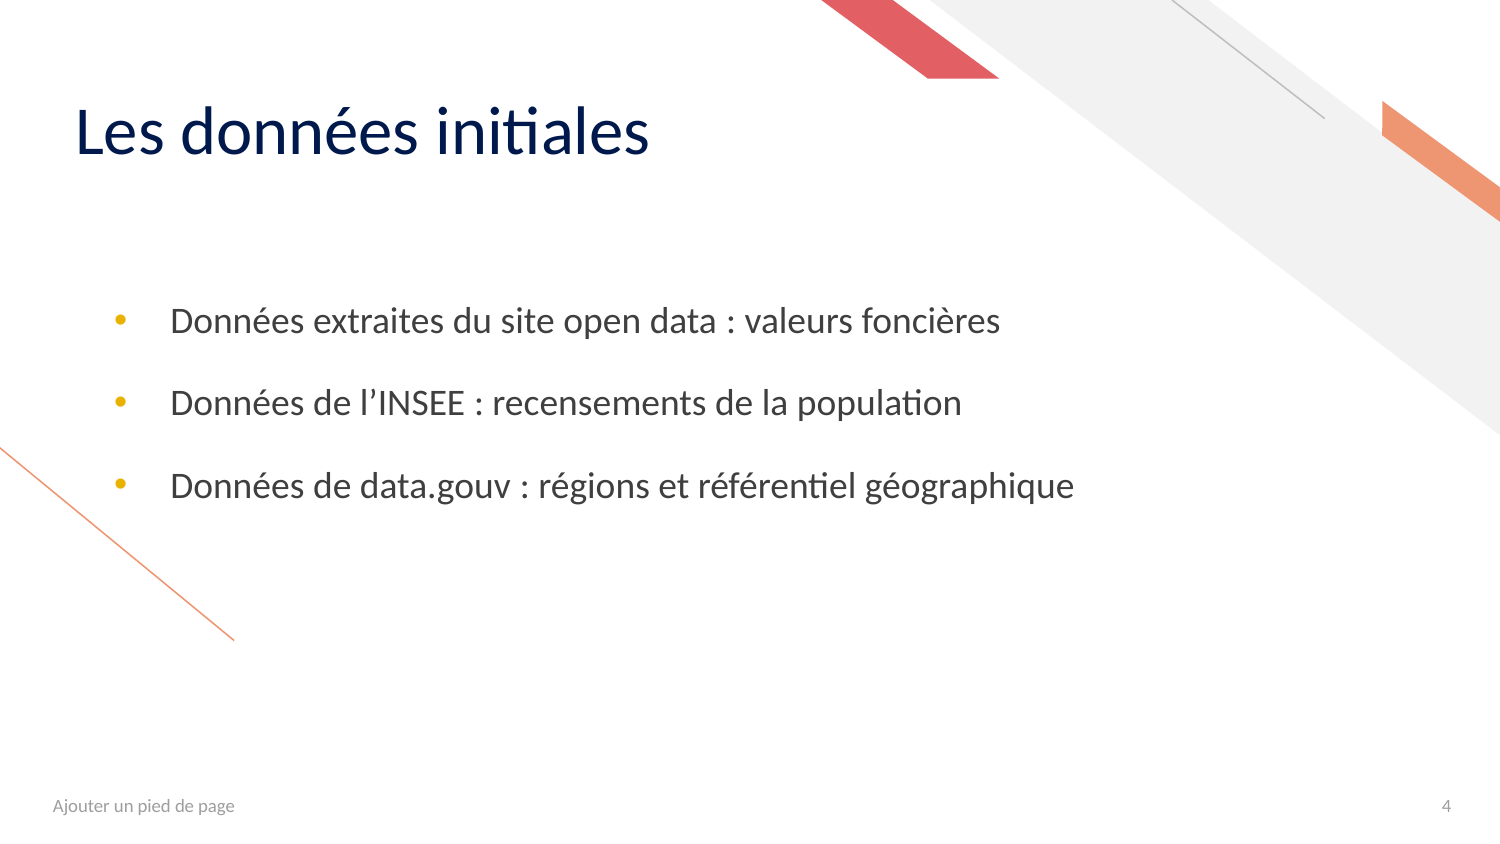

# Les données initiales
Données extraites du site open data : valeurs foncières
Données de l’INSEE : recensements de la population
Données de data.gouv : régions et référentiel géographique
Ajouter un pied de page